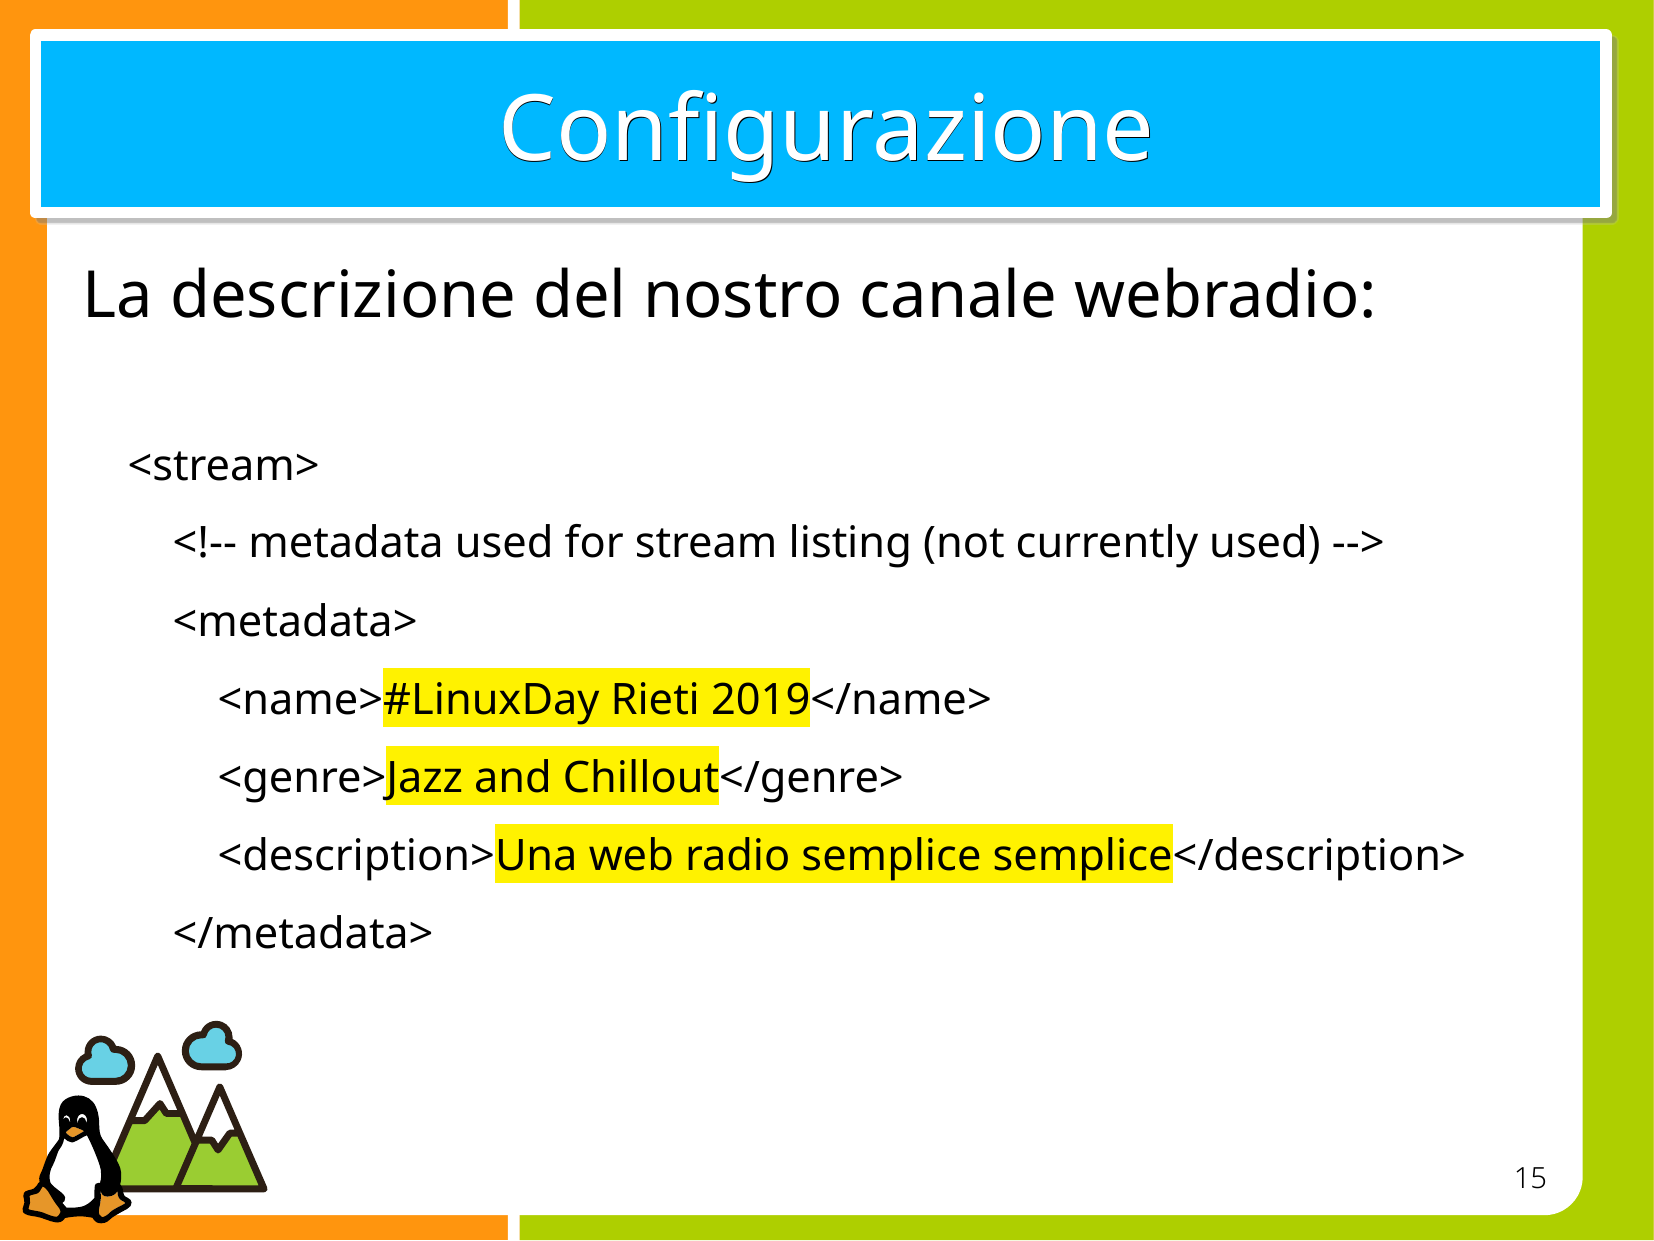

# Configurazione
La descrizione del nostro canale webradio:
 <stream>
 <!-- metadata used for stream listing (not currently used) -->
 <metadata>
 <name>#LinuxDay Rieti 2019</name>
 <genre>Jazz and Chillout</genre>
 <description>Una web radio semplice semplice</description>
 </metadata>
15